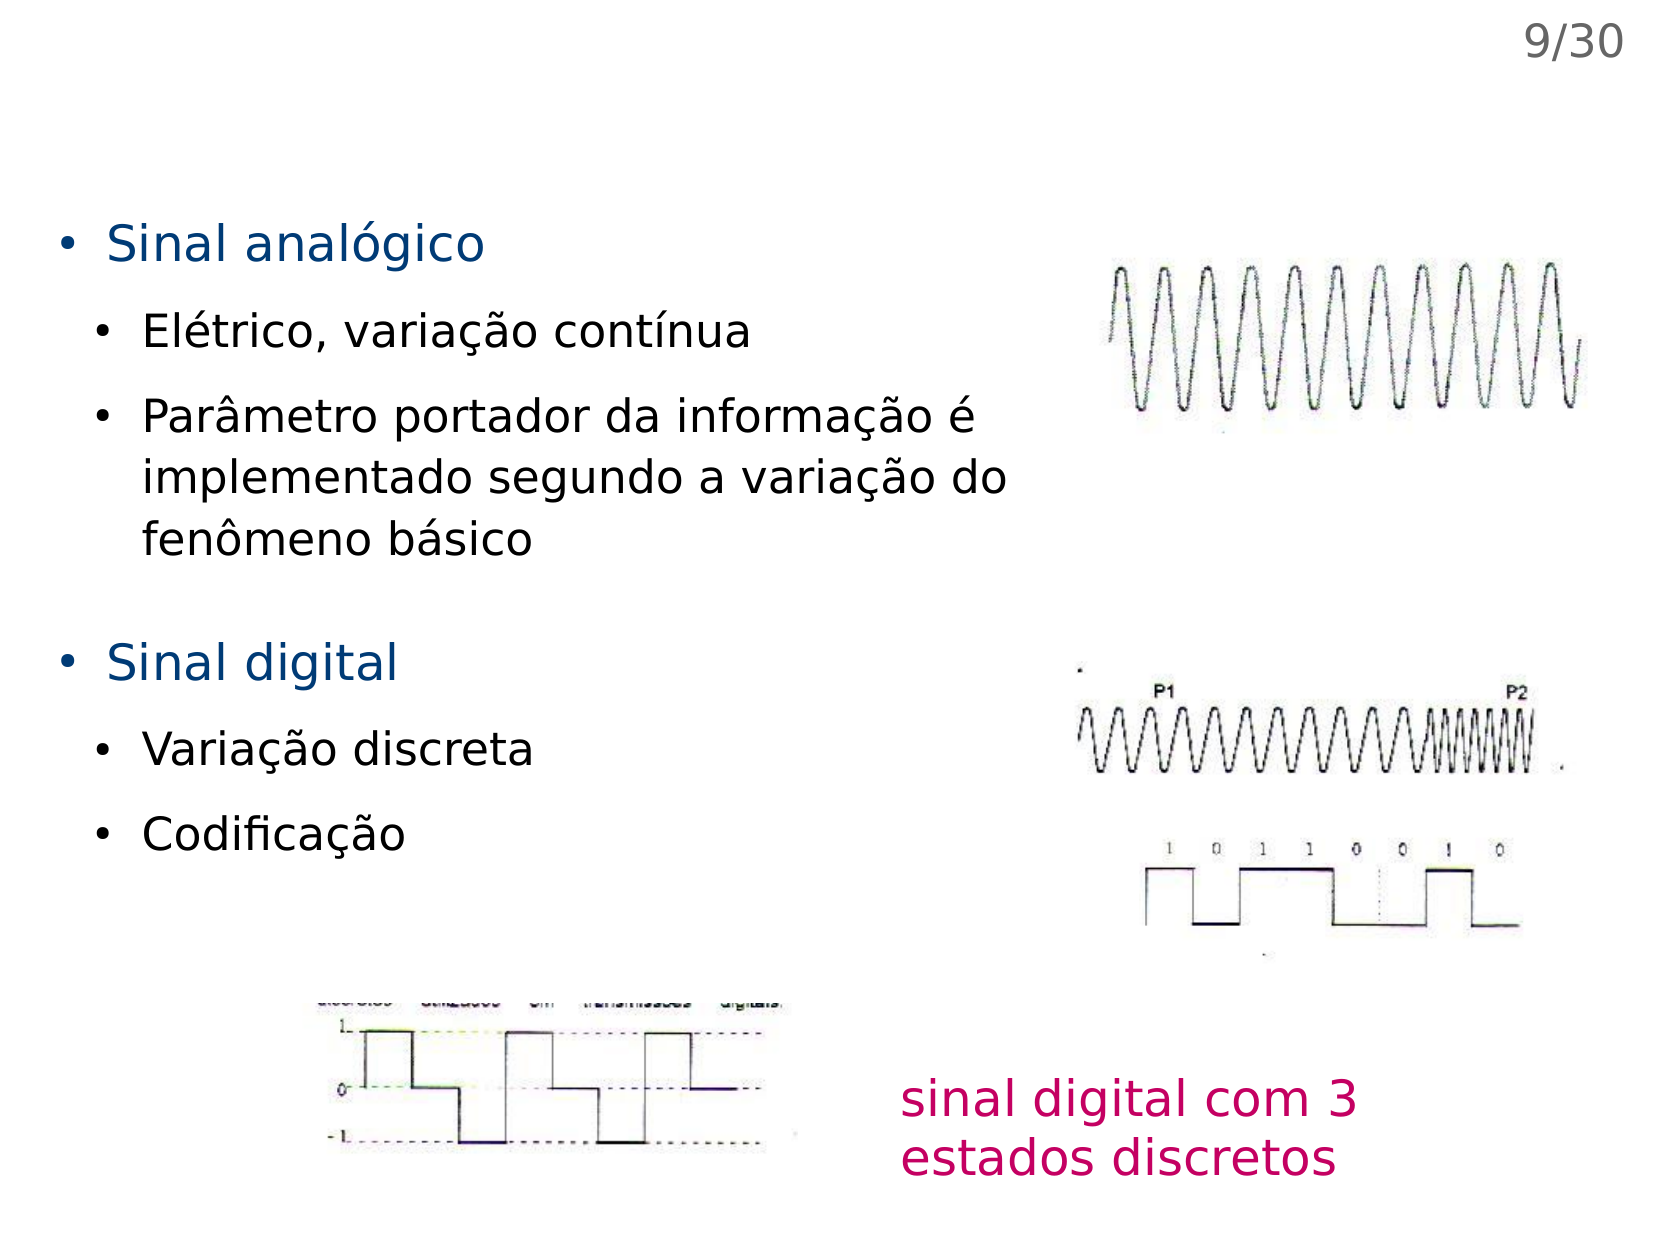

9
#
Sinal analógico
Elétrico, variação contínua
Parâmetro portador da informação é implementado segundo a variação do fenômeno básico
Sinal digital
Variação discreta
Codificação
sinal digital com 3 estados discretos